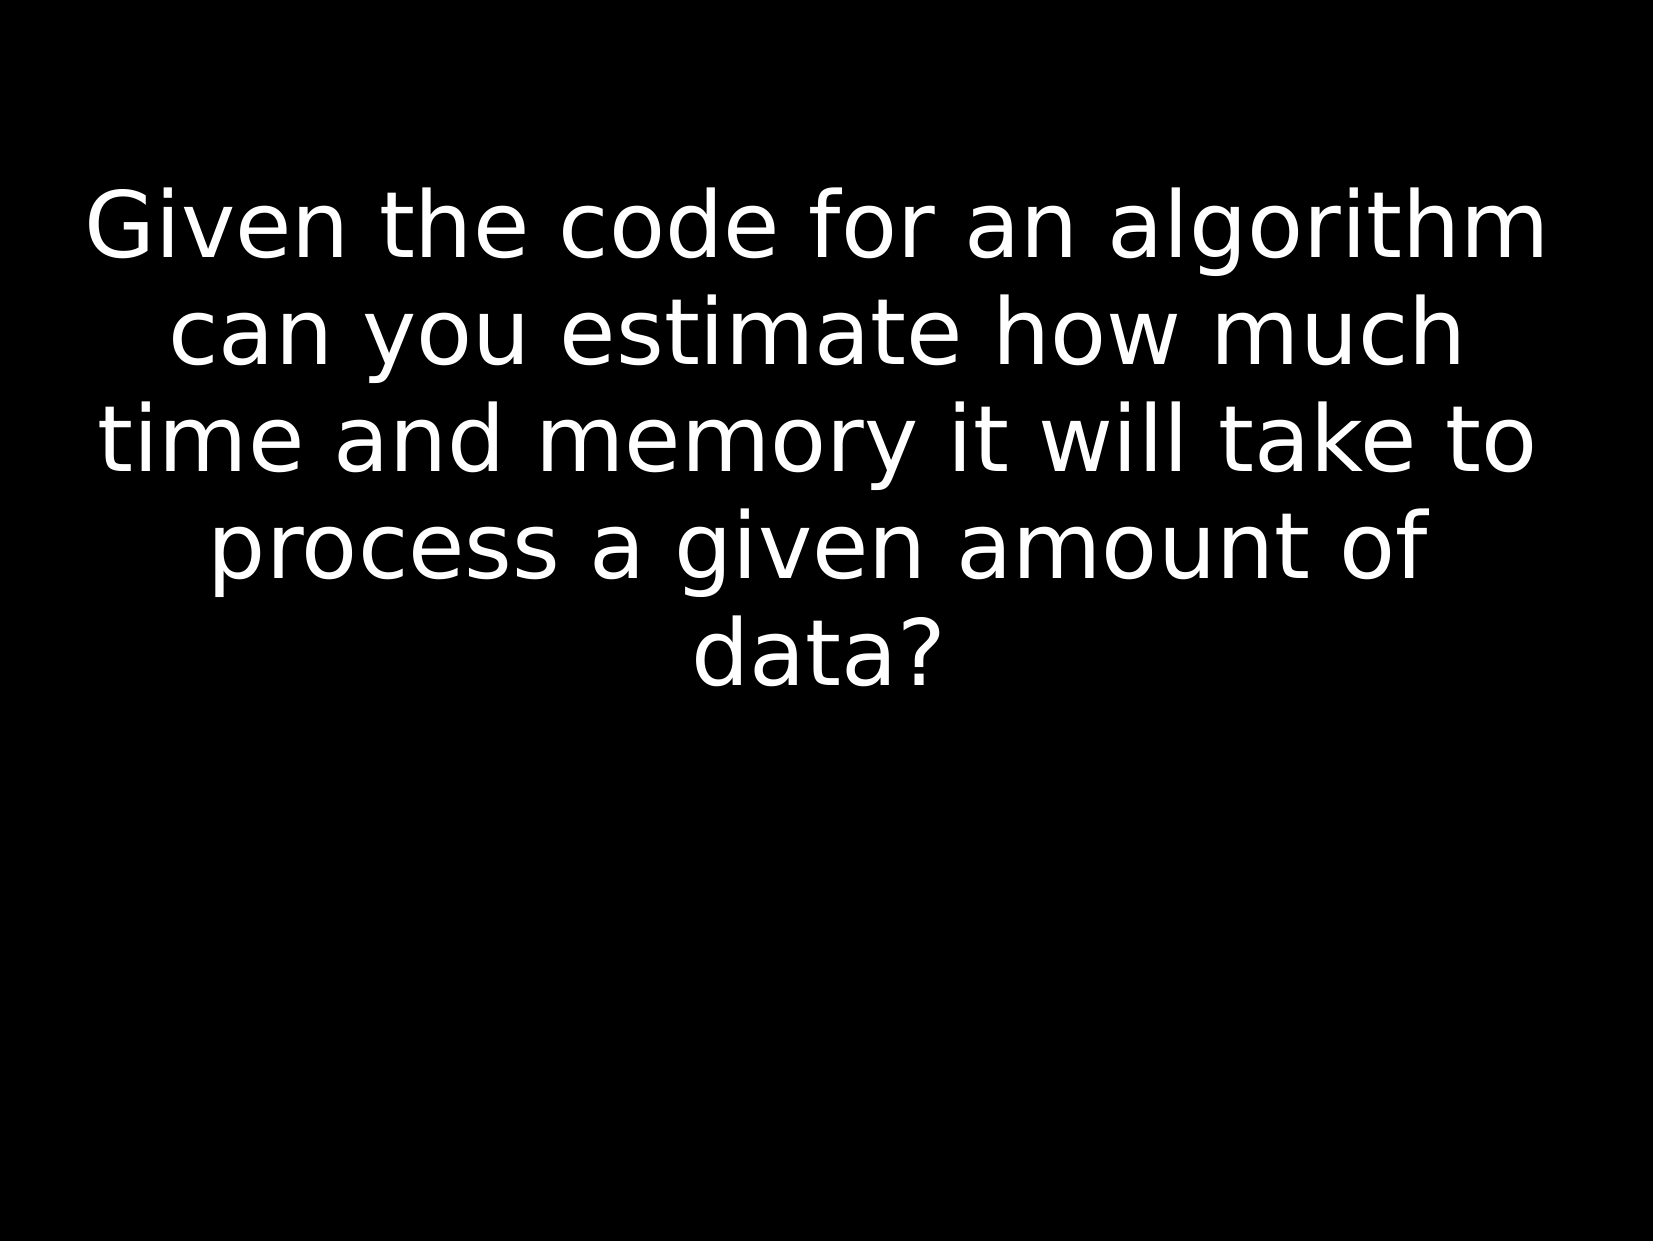

# Given the code for an algorithm can you estimate how much time and memory it will take to process a given amount of data?